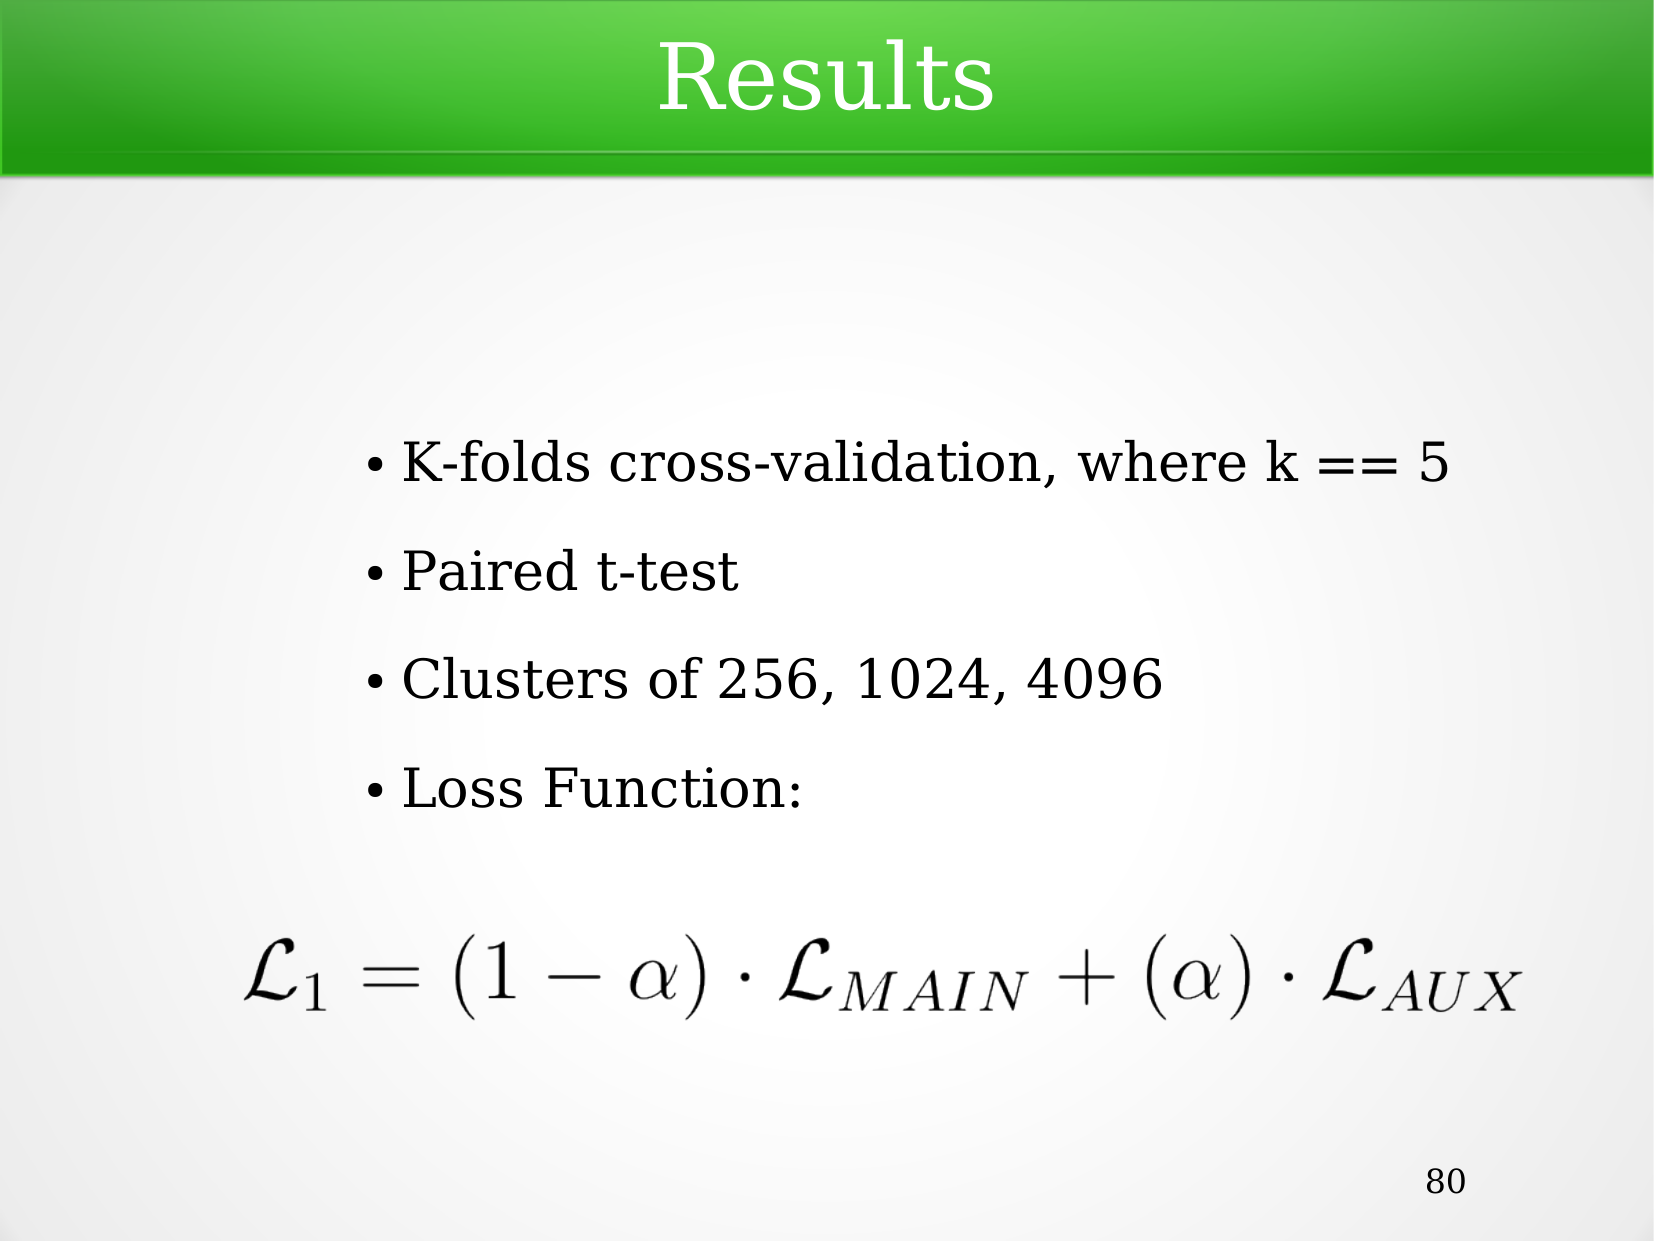

# Results
K-folds cross-validation, where k == 5
Paired t-test
Clusters of 256, 1024, 4096
Loss Function: